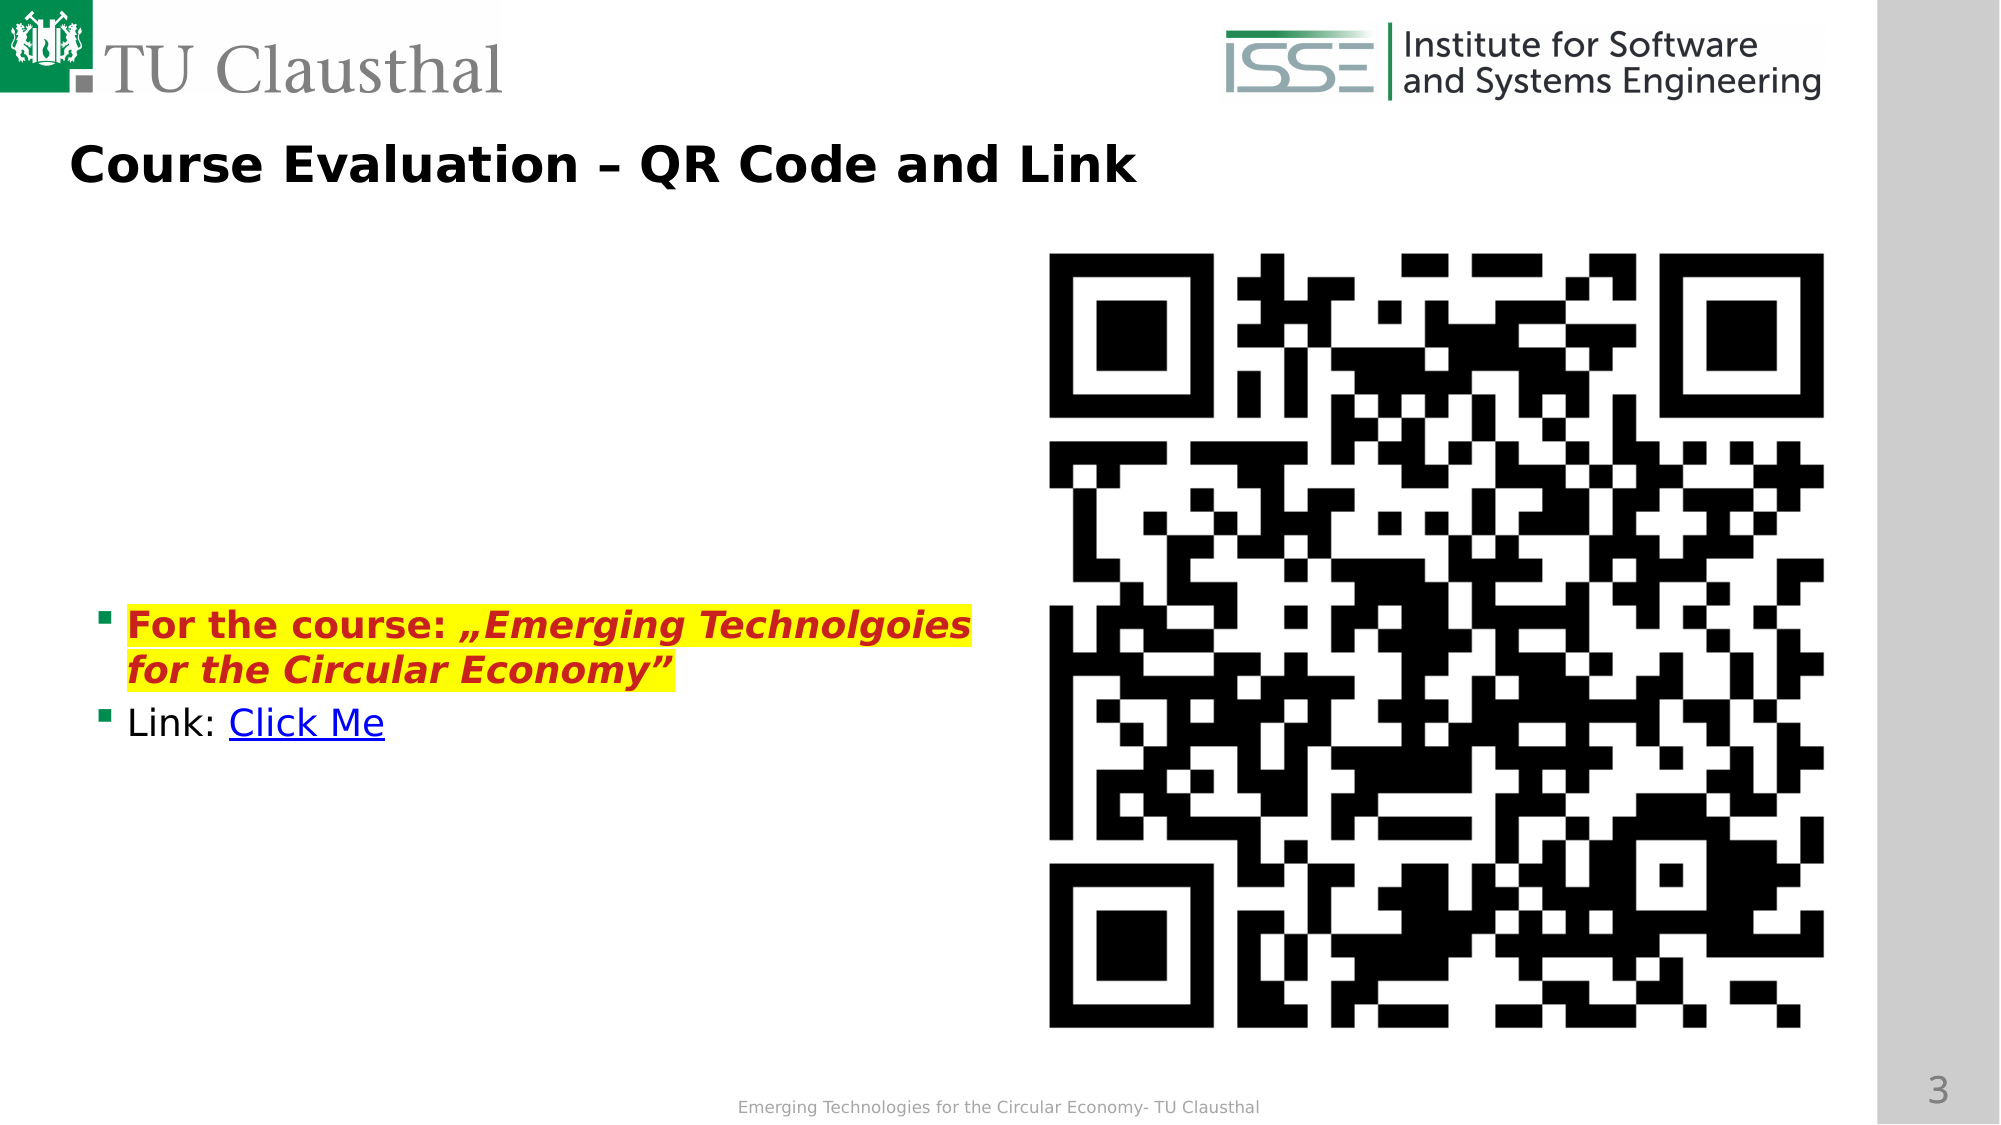

Course Evaluation – QR Code and Link
For the course: „Emerging Technolgoies for the Circular Economy”
Link: Click Me